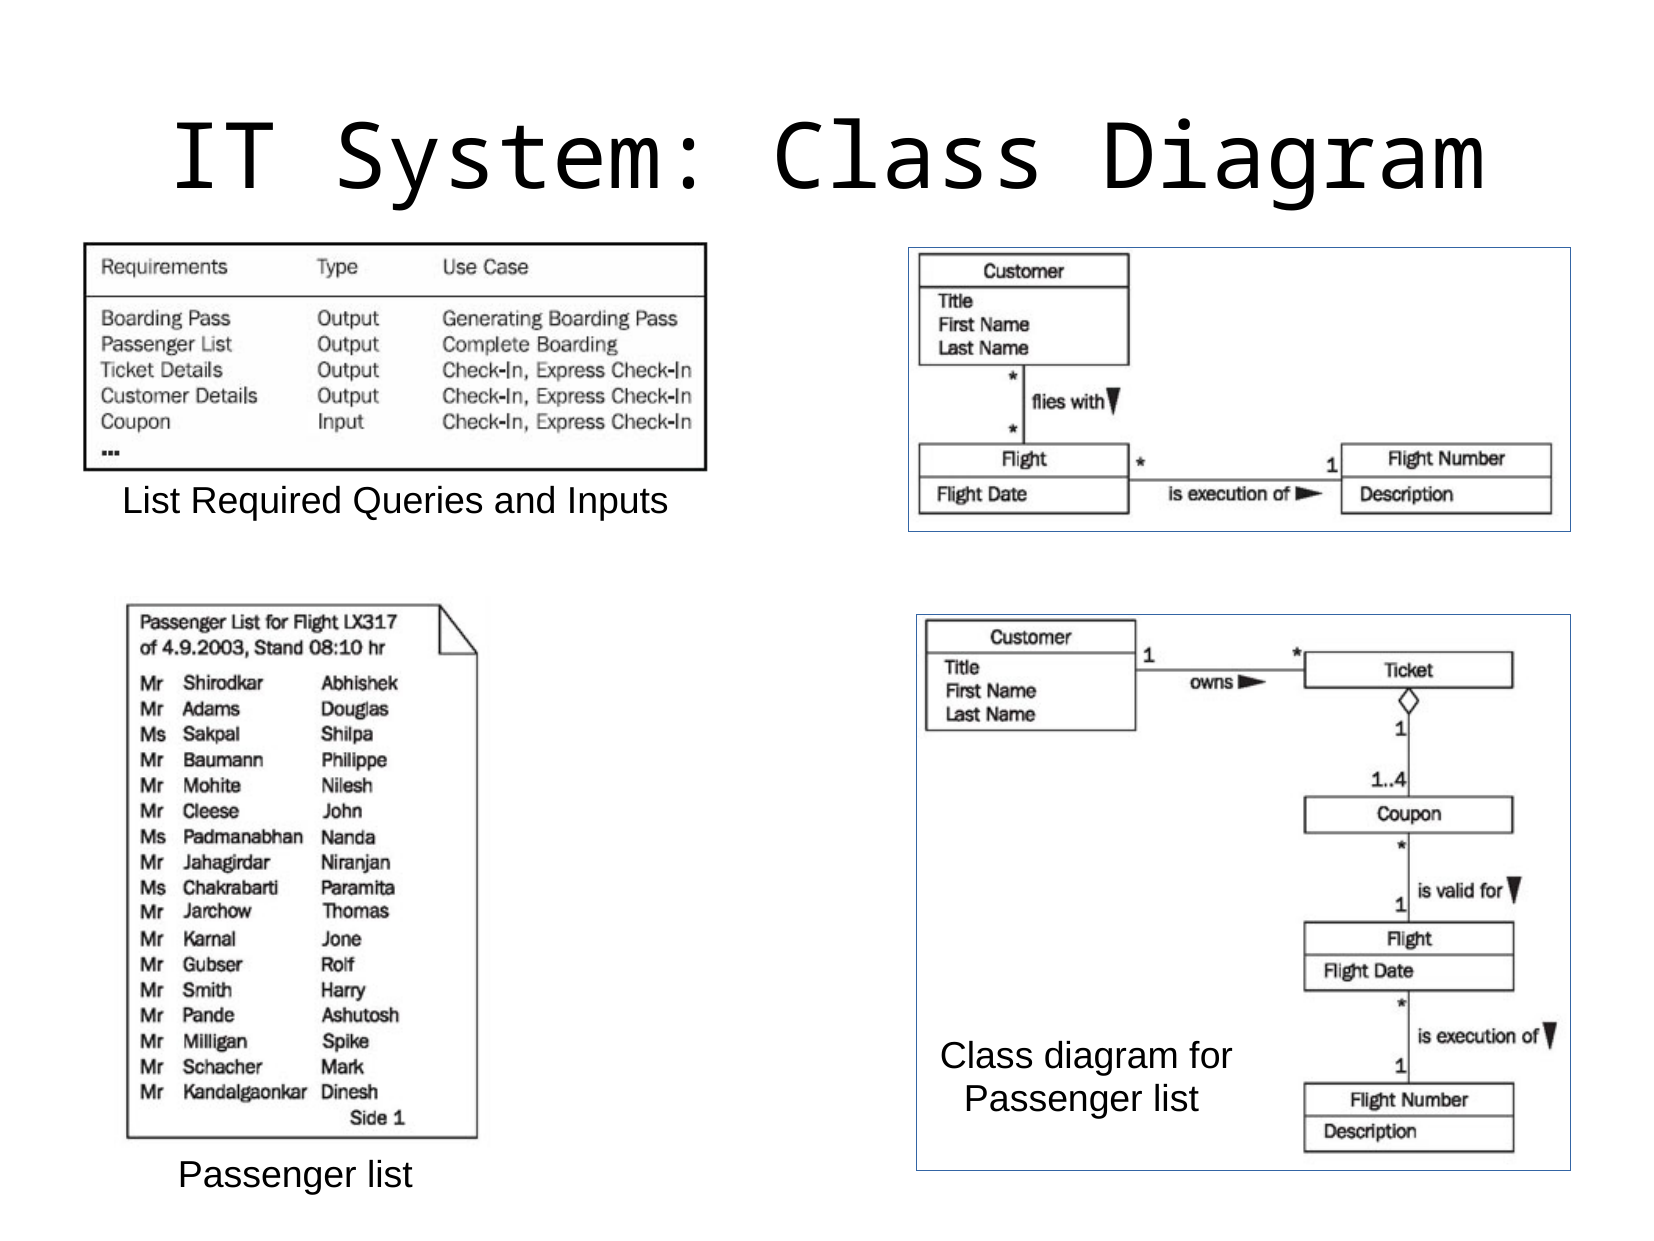

# IT System: Class Diagram
List Required Queries and Inputs
Class diagram for Passenger list
Passenger list